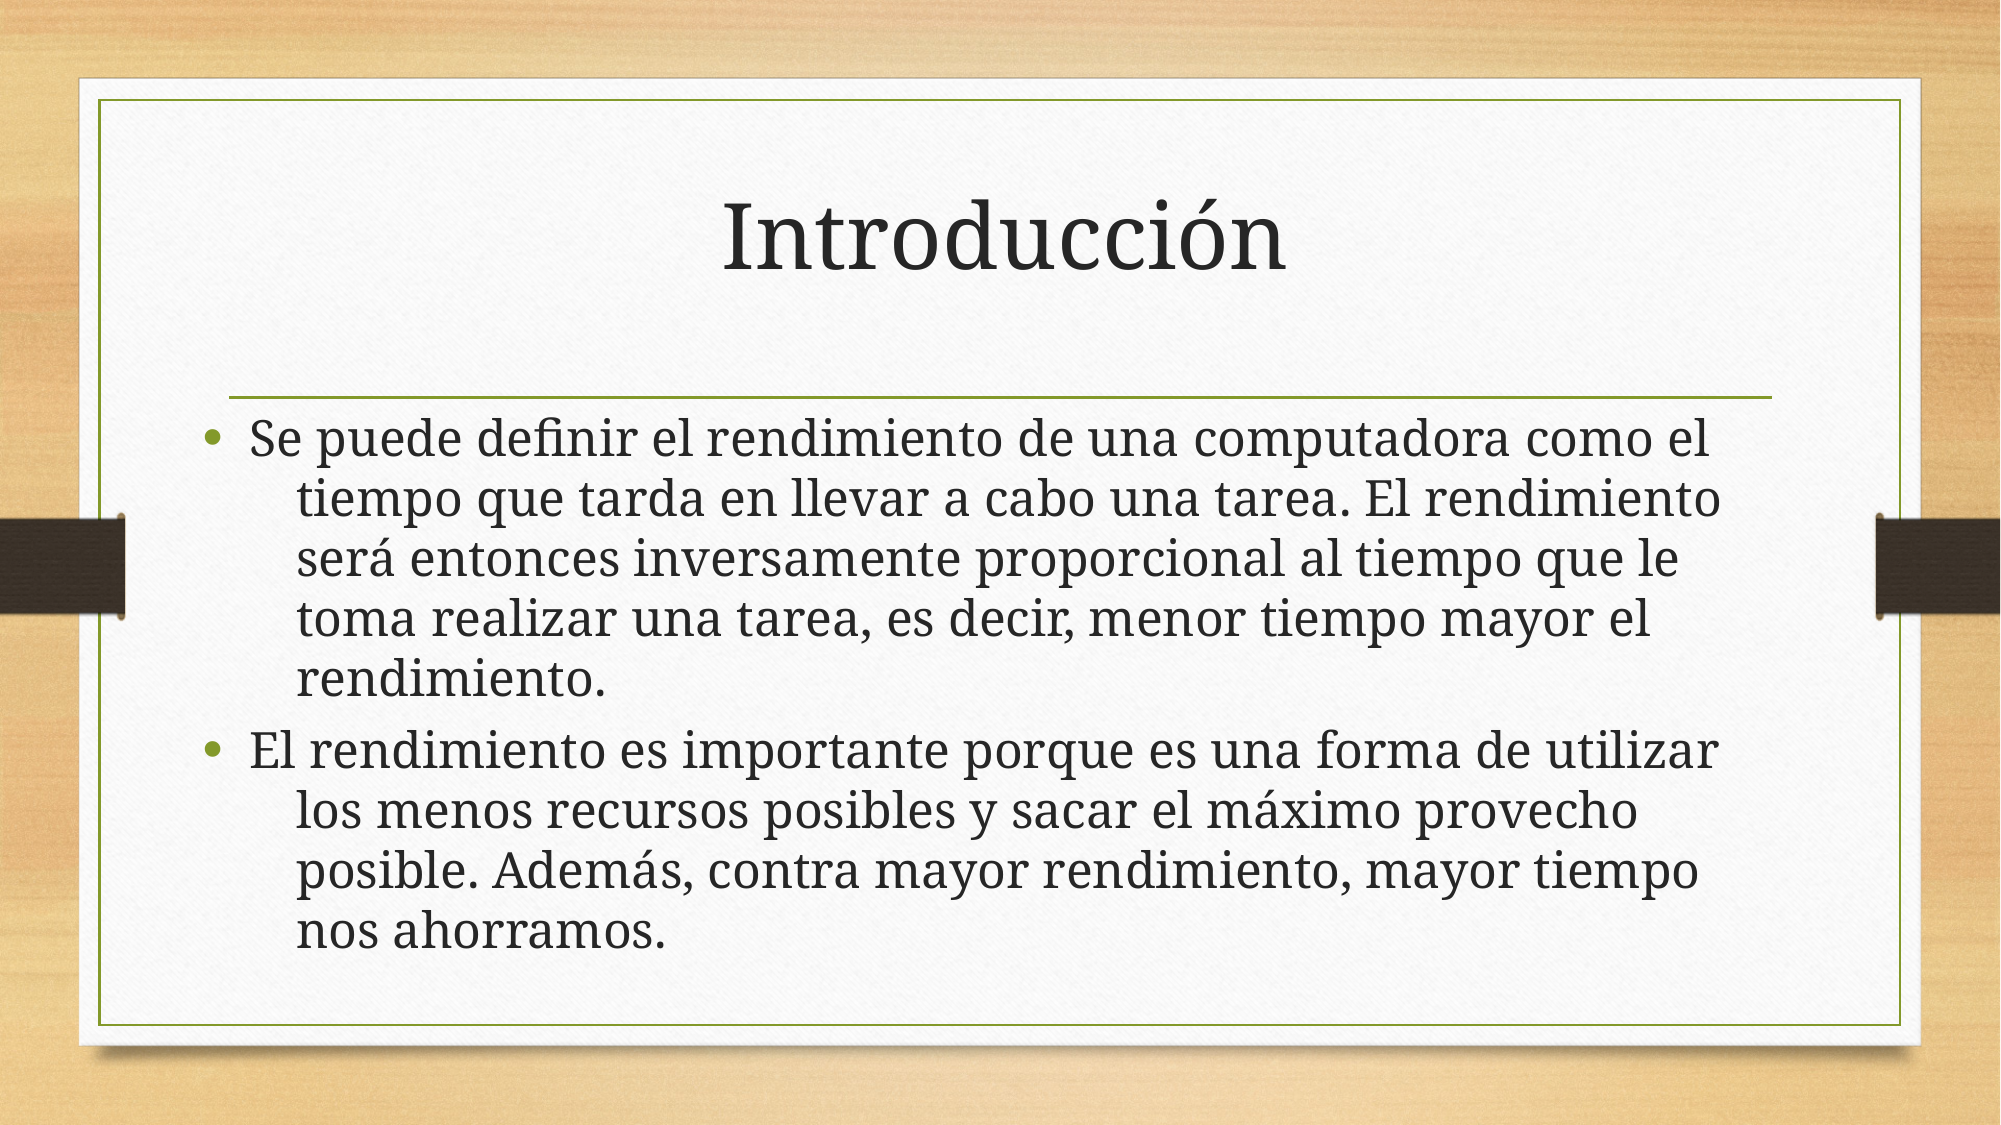

# Introducción
Se puede definir el rendimiento de una computadora como el tiempo que tarda en llevar a cabo una tarea. El rendimiento será entonces inversamente proporcional al tiempo que le toma realizar una tarea, es decir, menor tiempo mayor el rendimiento.
El rendimiento es importante porque es una forma de utilizar los menos recursos posibles y sacar el máximo provecho posible. Además, contra mayor rendimiento, mayor tiempo nos ahorramos.